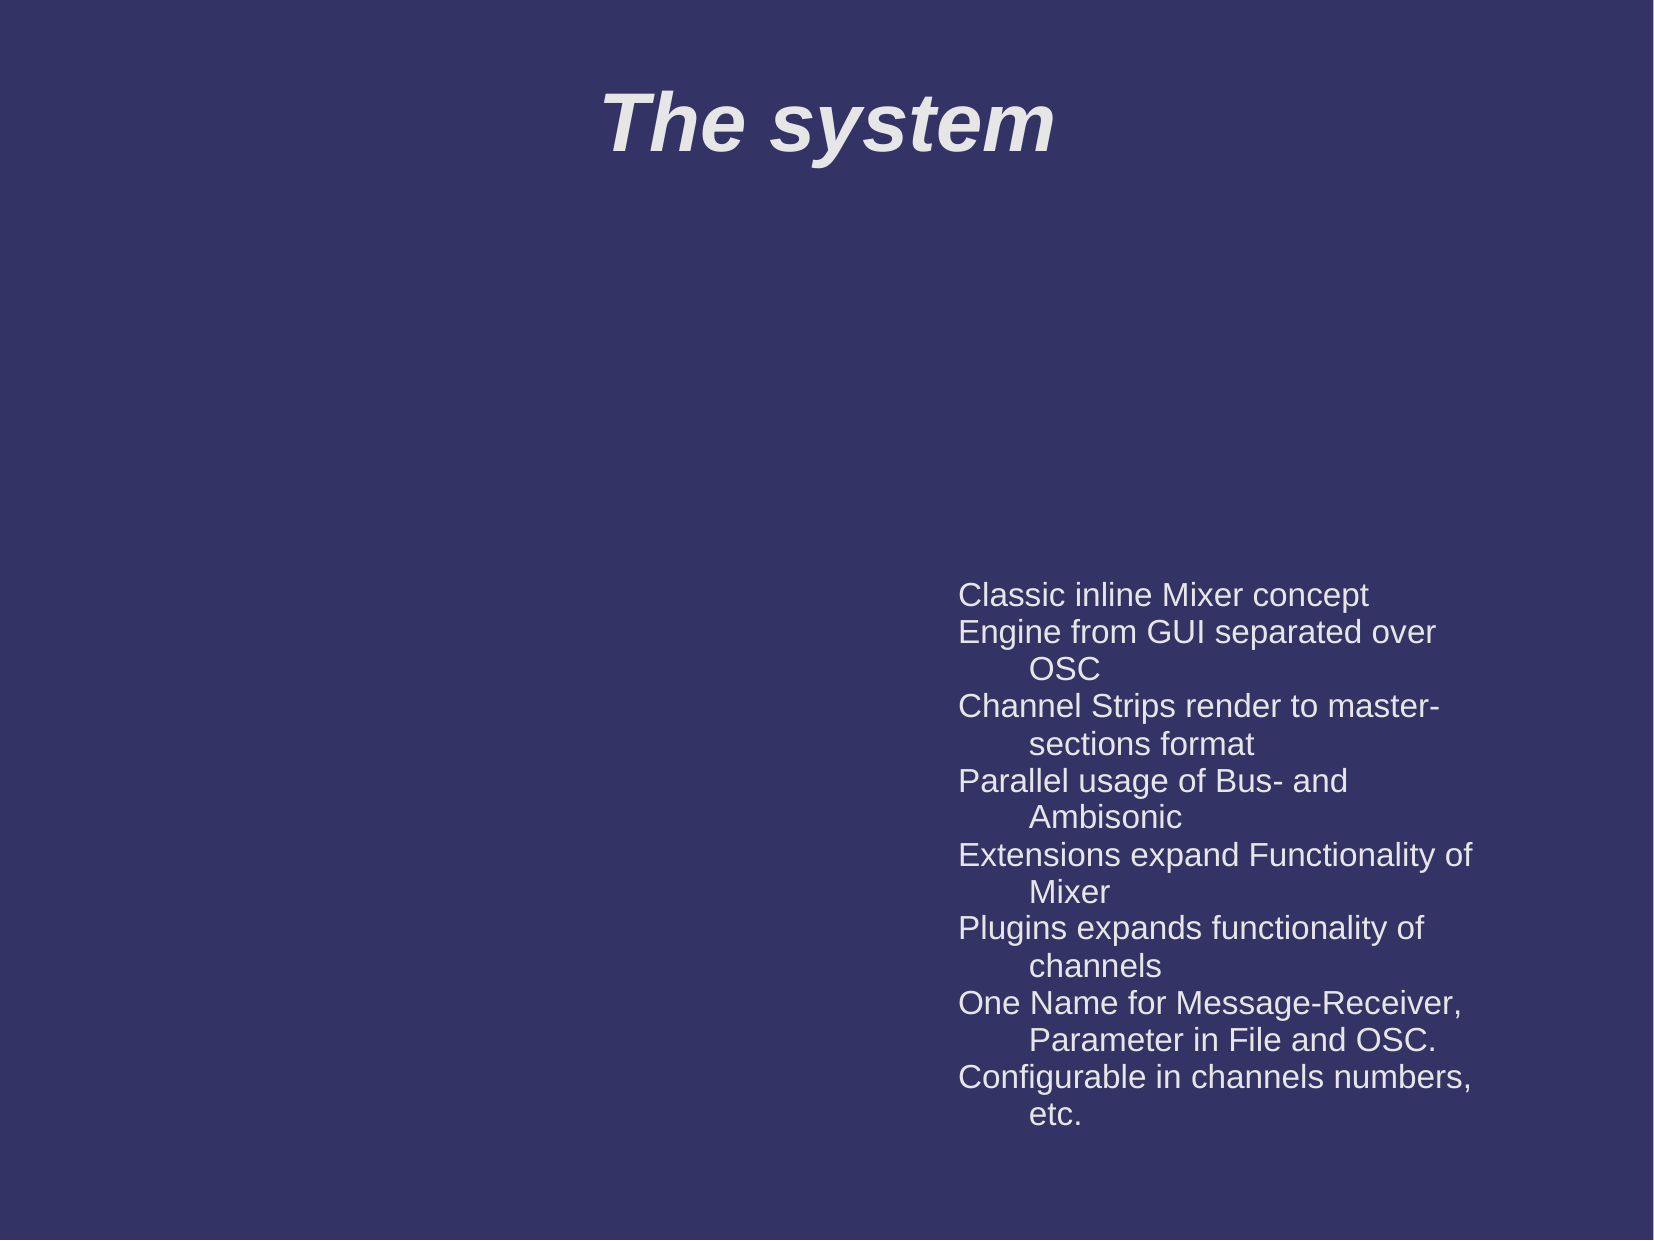

# The system
Classic inline Mixer concept
Engine from GUI separated over OSC
Channel Strips render to master-sections format
Parallel usage of Bus- and Ambisonic
Extensions expand Functionality of Mixer
Plugins expands functionality of channels
One Name for Message-Receiver, Parameter in File and OSC.
Configurable in channels numbers, etc.